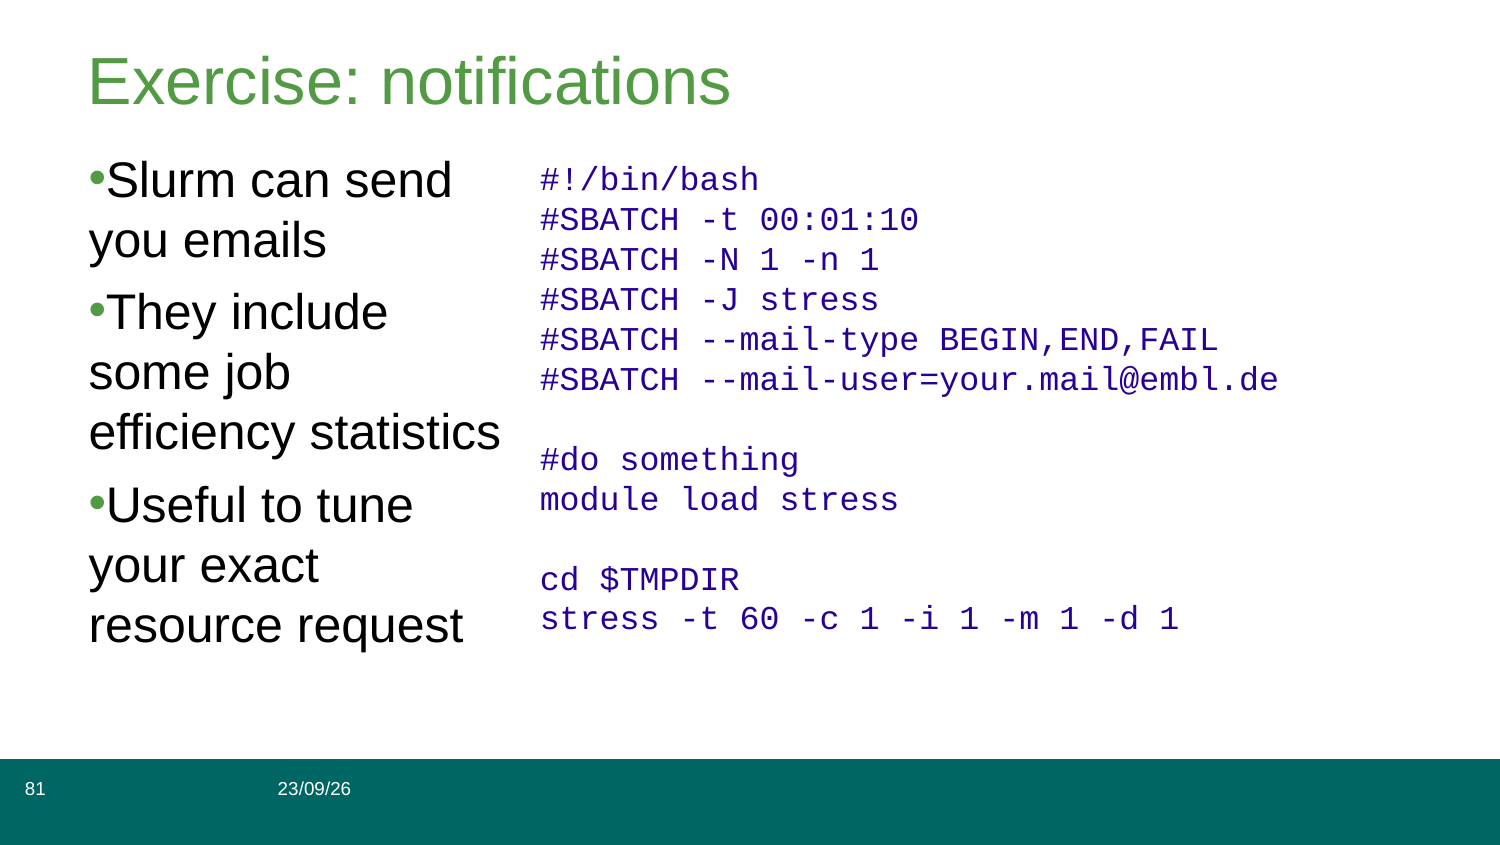

# Exercise: notifications
Slurm can send you emails
They include some job efficiency statistics
Useful to tune your exact resource request
#!/bin/bash
#SBATCH -t 00:01:10
#SBATCH -N 1 -n 1
#SBATCH -J stress
#SBATCH --mail-type BEGIN,END,FAIL
#SBATCH --mail-user=your.mail@embl.de
#do something
module load stress
cd $TMPDIR
stress -t 60 -c 1 -i 1 -m 1 -d 1